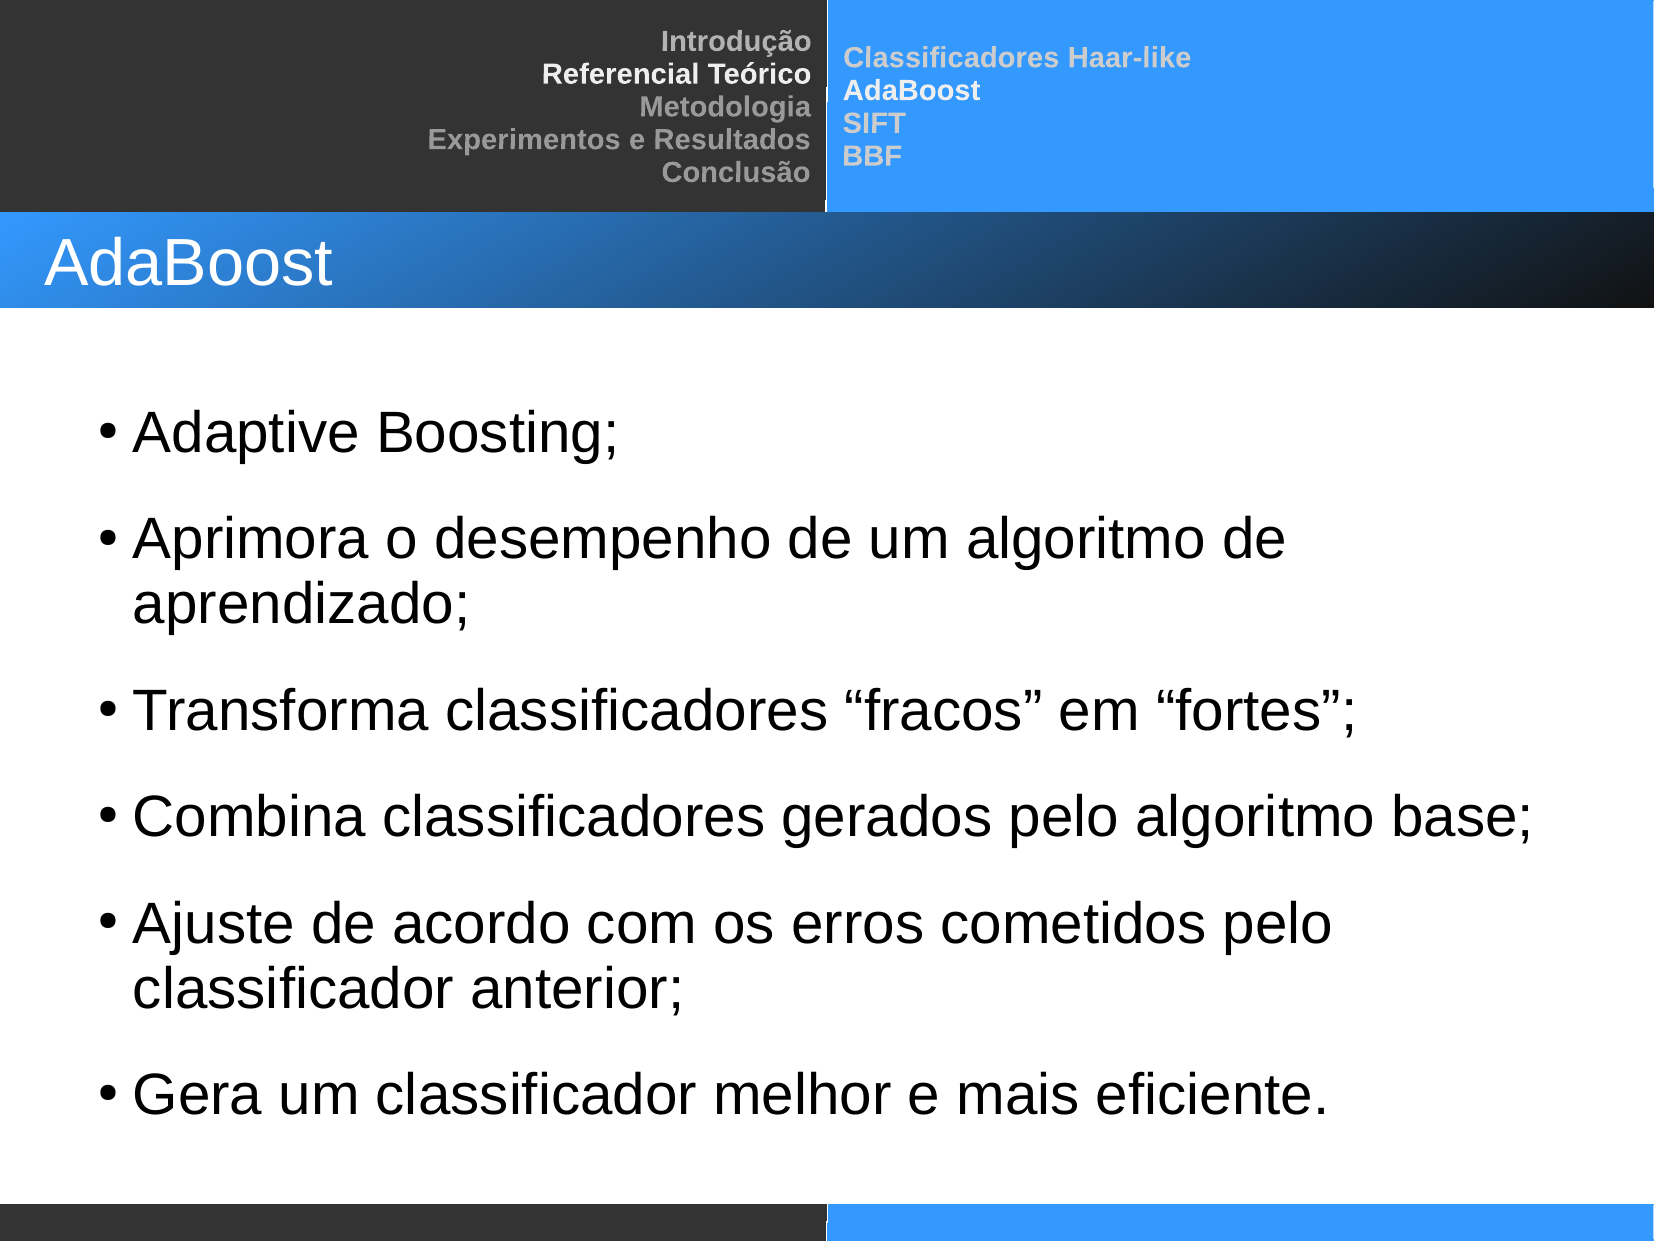

Introdução
Referencial Teórico
Metodologia
Experimentos e Resultados
Conclusão
Classificadores Haar-like
AdaBoost
SIFT
BBF
AdaBoost
Adaptive Boosting;
Aprimora o desempenho de um algoritmo de aprendizado;
Transforma classificadores “fracos” em “fortes”;
Combina classificadores gerados pelo algoritmo base;
Ajuste de acordo com os erros cometidos pelo classificador anterior;
Gera um classificador melhor e mais eficiente.